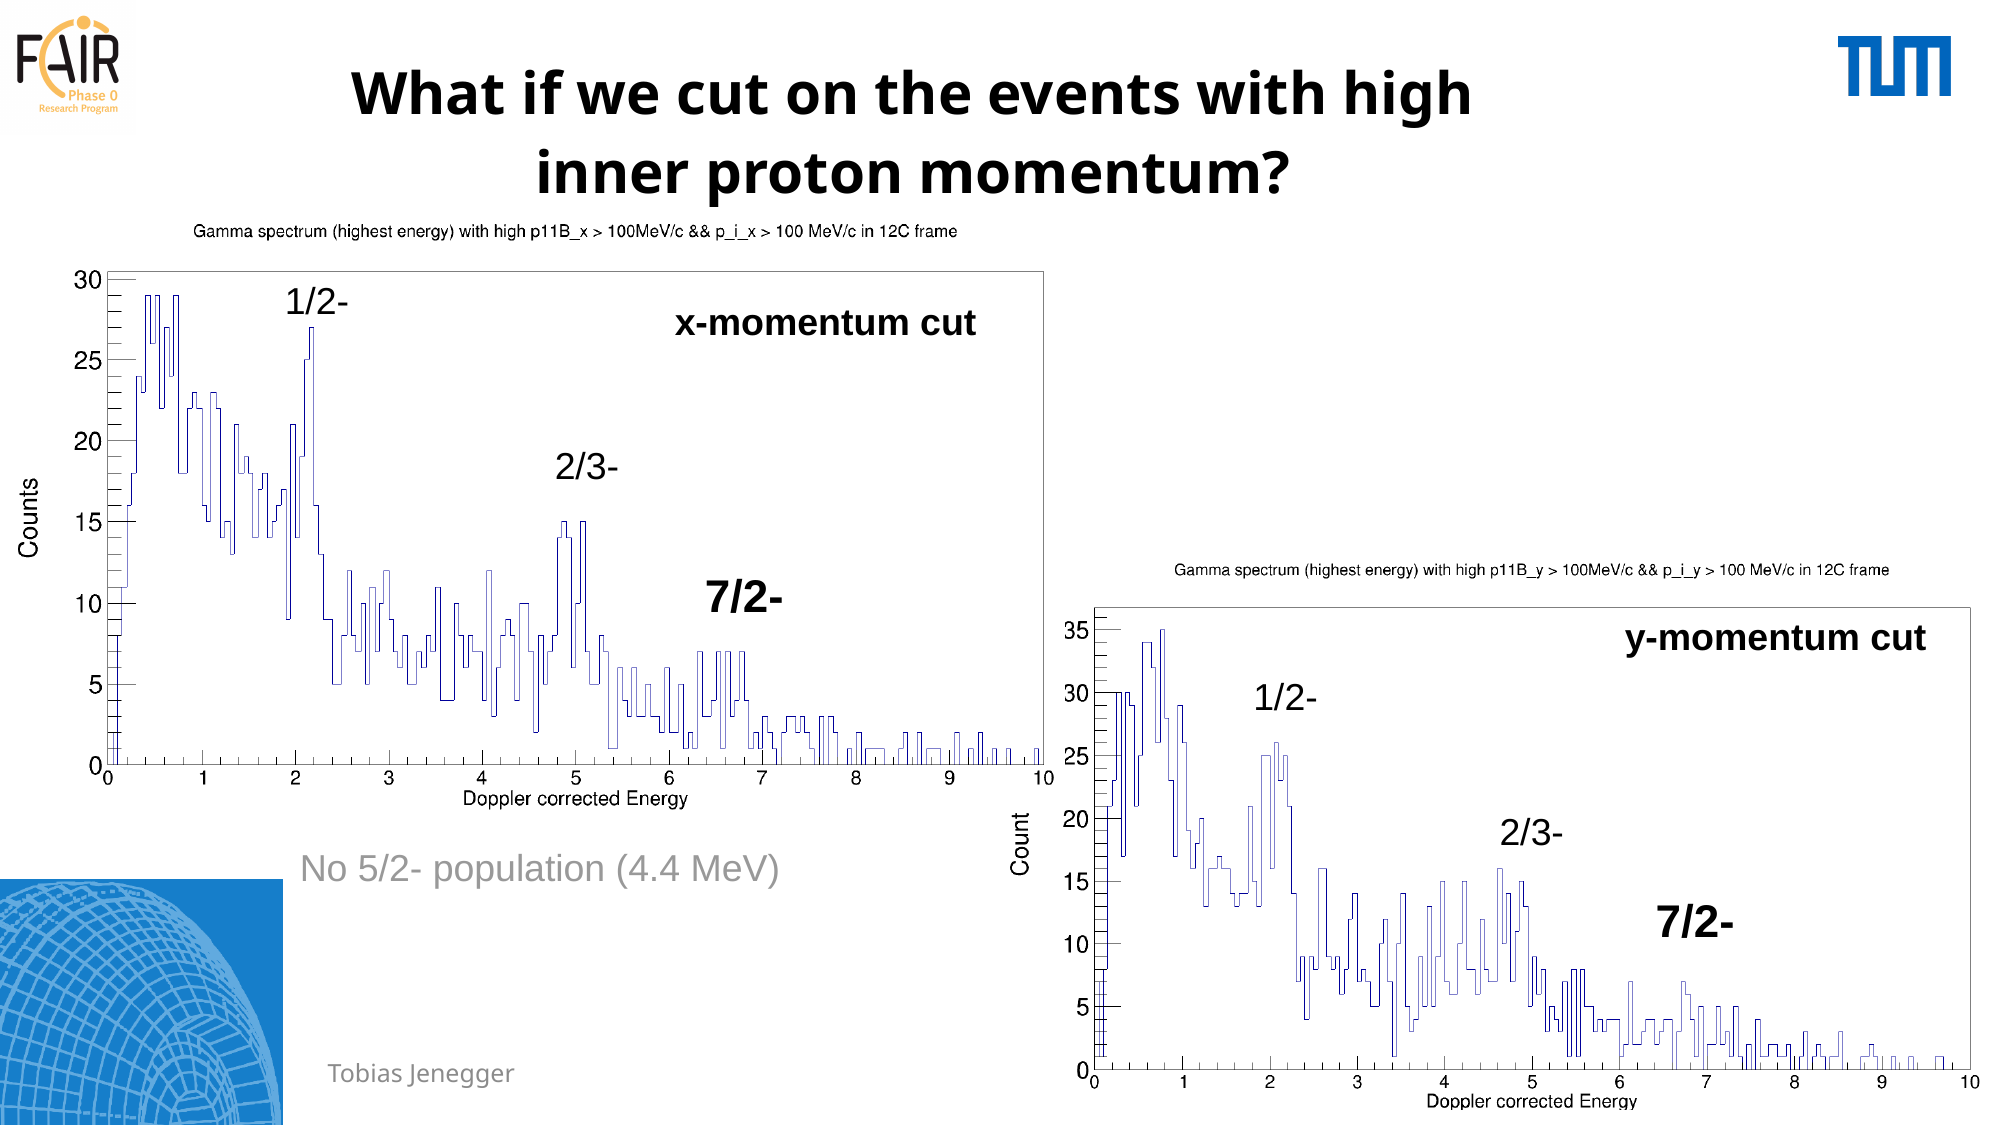

What if we cut on the events with high inner proton momentum?
1/2-
x-momentum cut
2/3-
7/2-
y-momentum cut
1/2-
2/3-
No 5/2- population (4.4 MeV)
7/2-
Tobias Jenegger